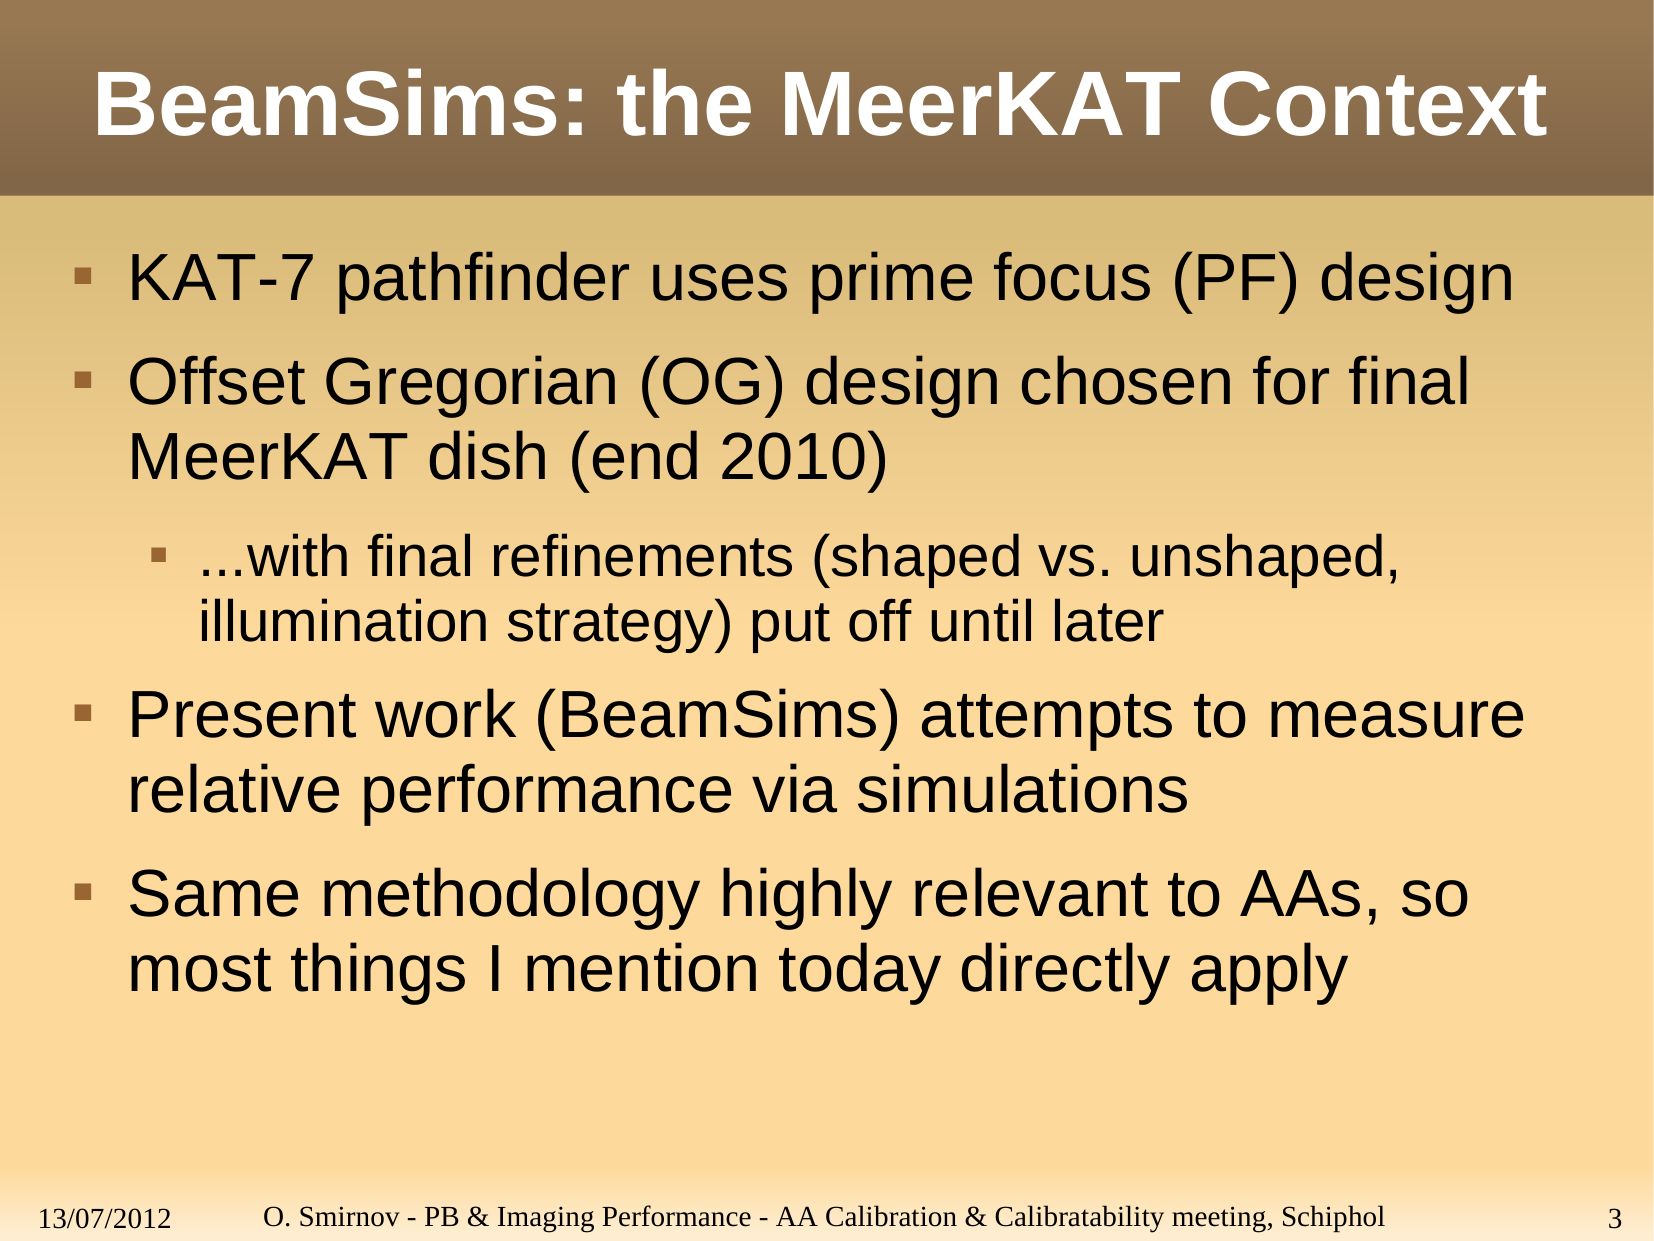

# BeamSims: the MeerKAT Context
KAT-7 pathfinder uses prime focus (PF) design
Offset Gregorian (OG) design chosen for final MeerKAT dish (end 2010)
...with final refinements (shaped vs. unshaped, illumination strategy) put off until later
Present work (BeamSims) attempts to measure relative performance via simulations
Same methodology highly relevant to AAs, so most things I mention today directly apply
O. Smirnov - PB & Imaging Performance - AA Calibration & Calibratability meeting, Schiphol
13/07/2012
3